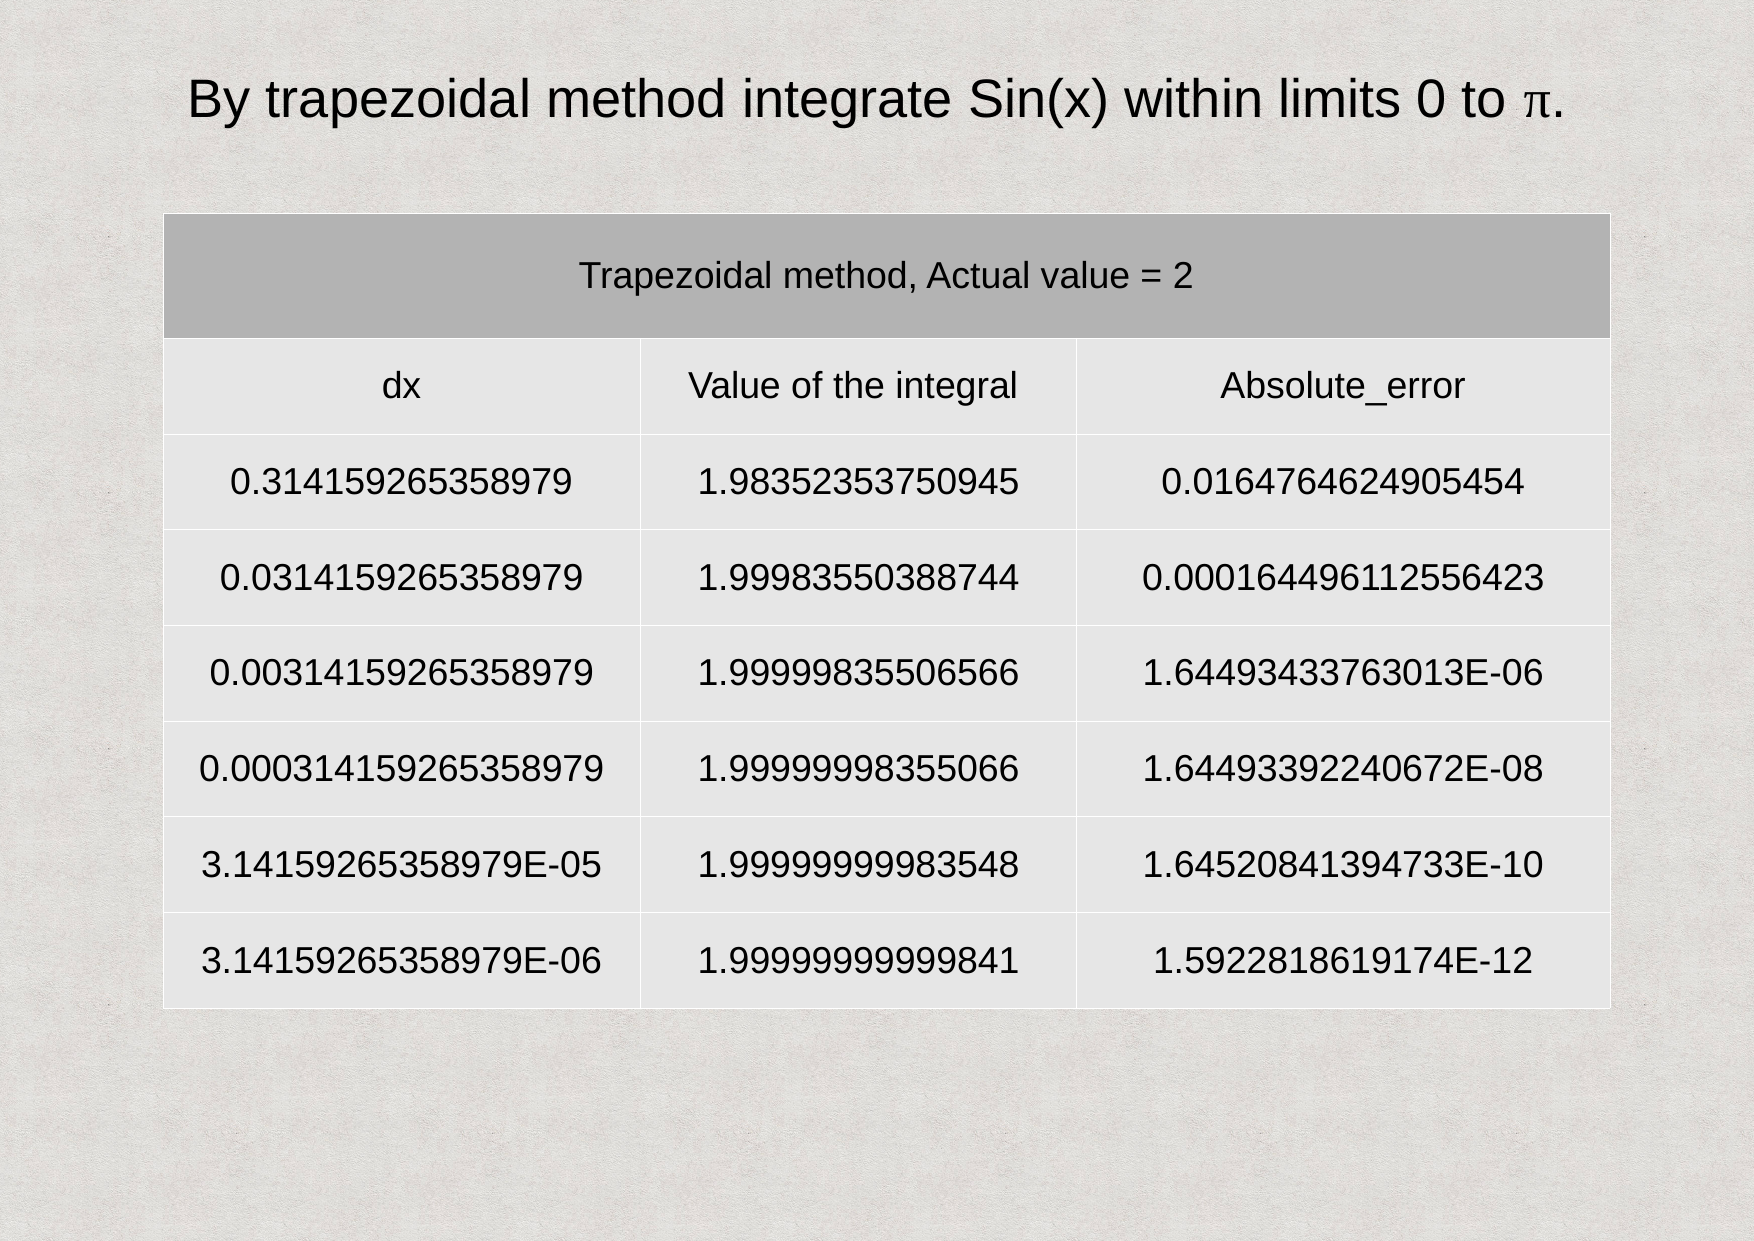

# By trapezoidal method integrate Sin(x) within limits 0 to π.
| Trapezoidal method, Actual value = 2 | | |
| --- | --- | --- |
| dx | Value of the integral | Absolute\_error |
| 0.314159265358979 | 1.98352353750945 | 0.0164764624905454 |
| 0.0314159265358979 | 1.99983550388744 | 0.000164496112556423 |
| 0.00314159265358979 | 1.99999835506566 | 1.64493433763013E-06 |
| 0.000314159265358979 | 1.99999998355066 | 1.64493392240672E-08 |
| 3.14159265358979E-05 | 1.99999999983548 | 1.64520841394733E-10 |
| 3.14159265358979E-06 | 1.99999999999841 | 1.5922818619174E-12 |